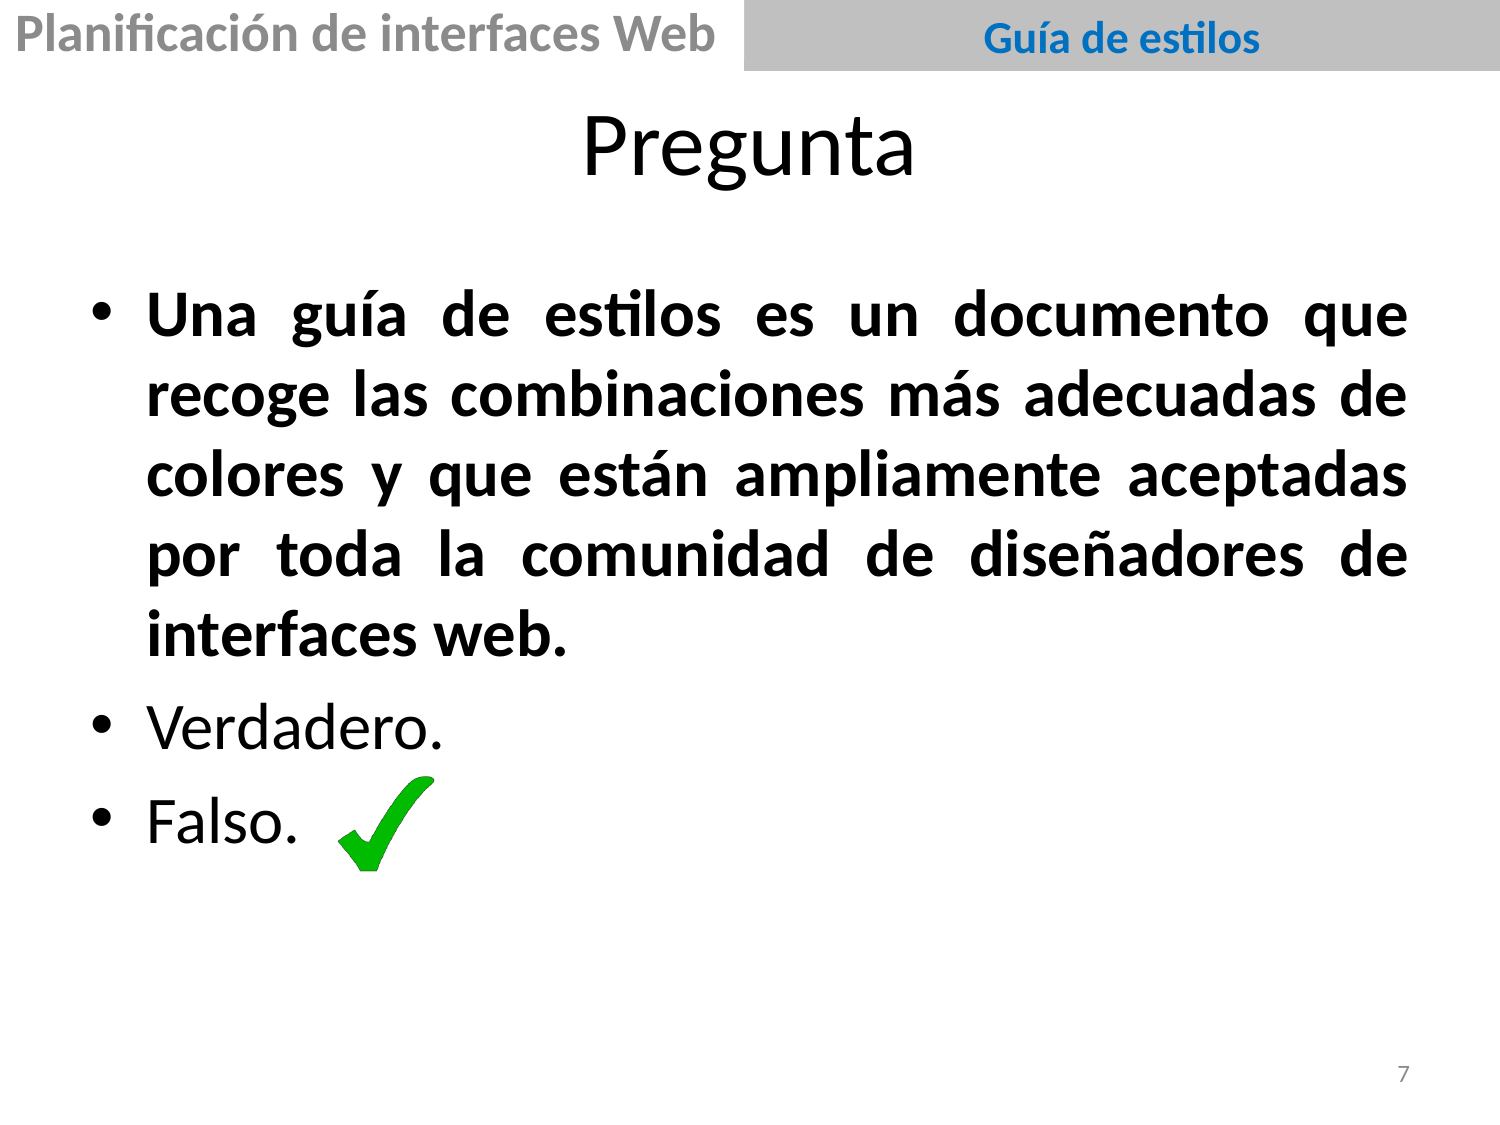

Planificación de interfaces Web
Guía de estilos
# Pregunta
Una guía de estilos es un documento que recoge las combinaciones más adecuadas de colores y que están ampliamente aceptadas por toda la comunidad de diseñadores de interfaces web.
Verdadero.
Falso.